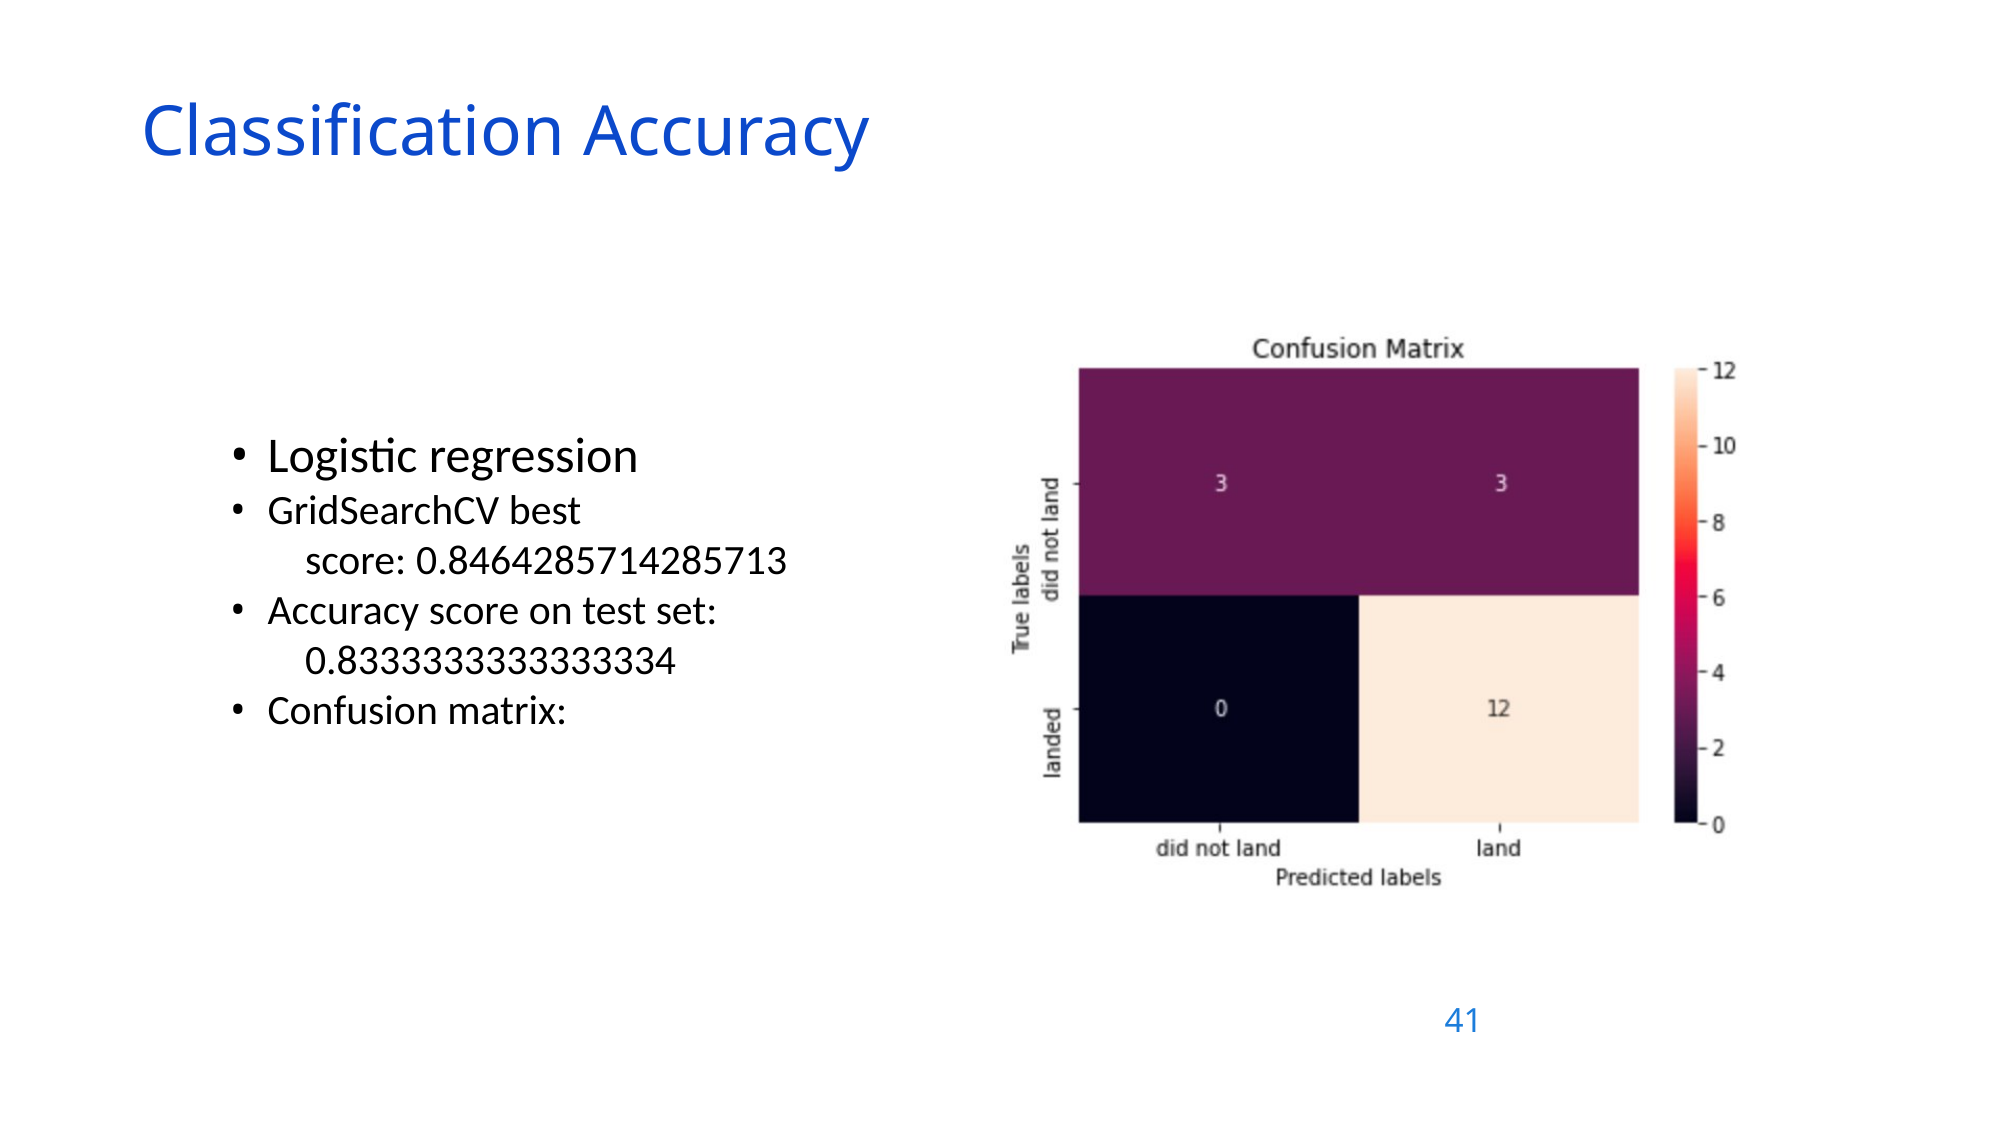

Classification Accuracy
Logistic regression​
GridSearchCV best score: 0.8464285714285713​
Accuracy score on test set: 0.8333333333333334​
Confusion matrix:​